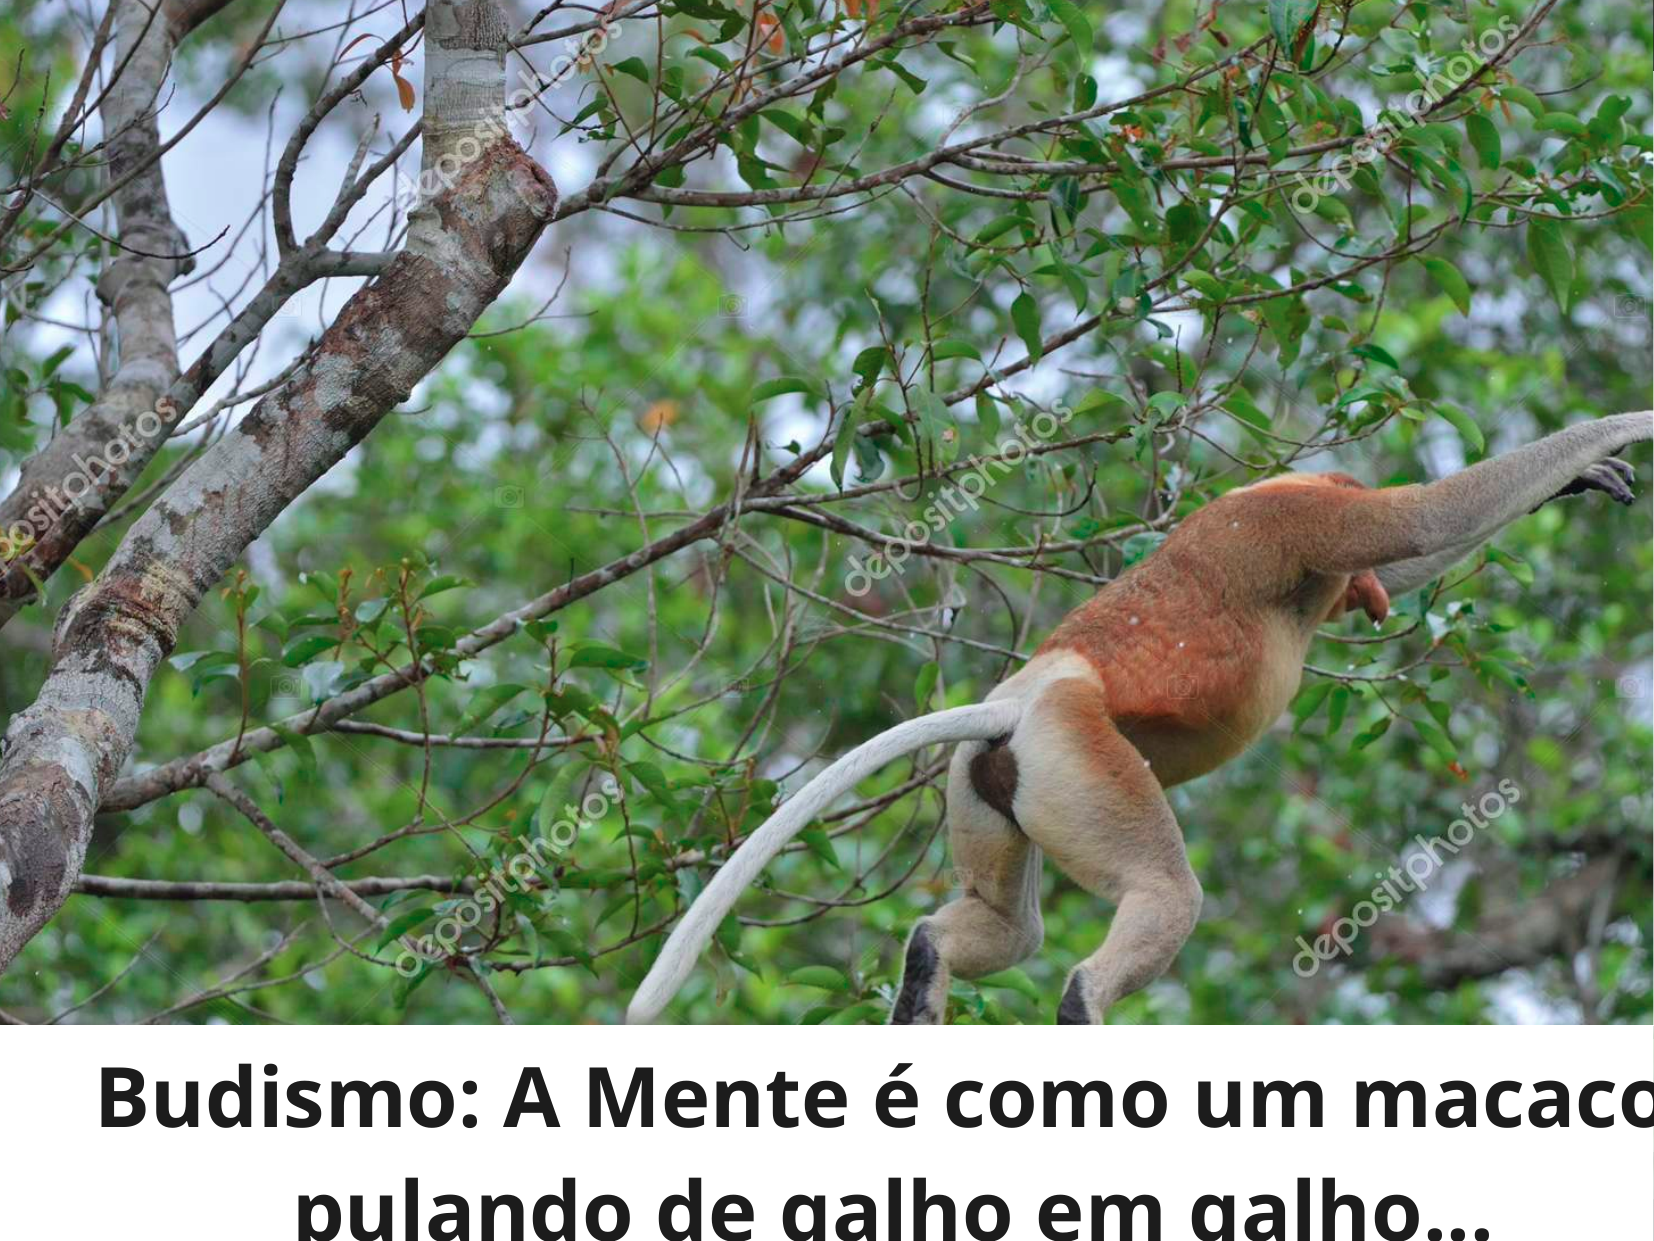

Budismo: A Mente é como um macaco
pulando de galho em galho...